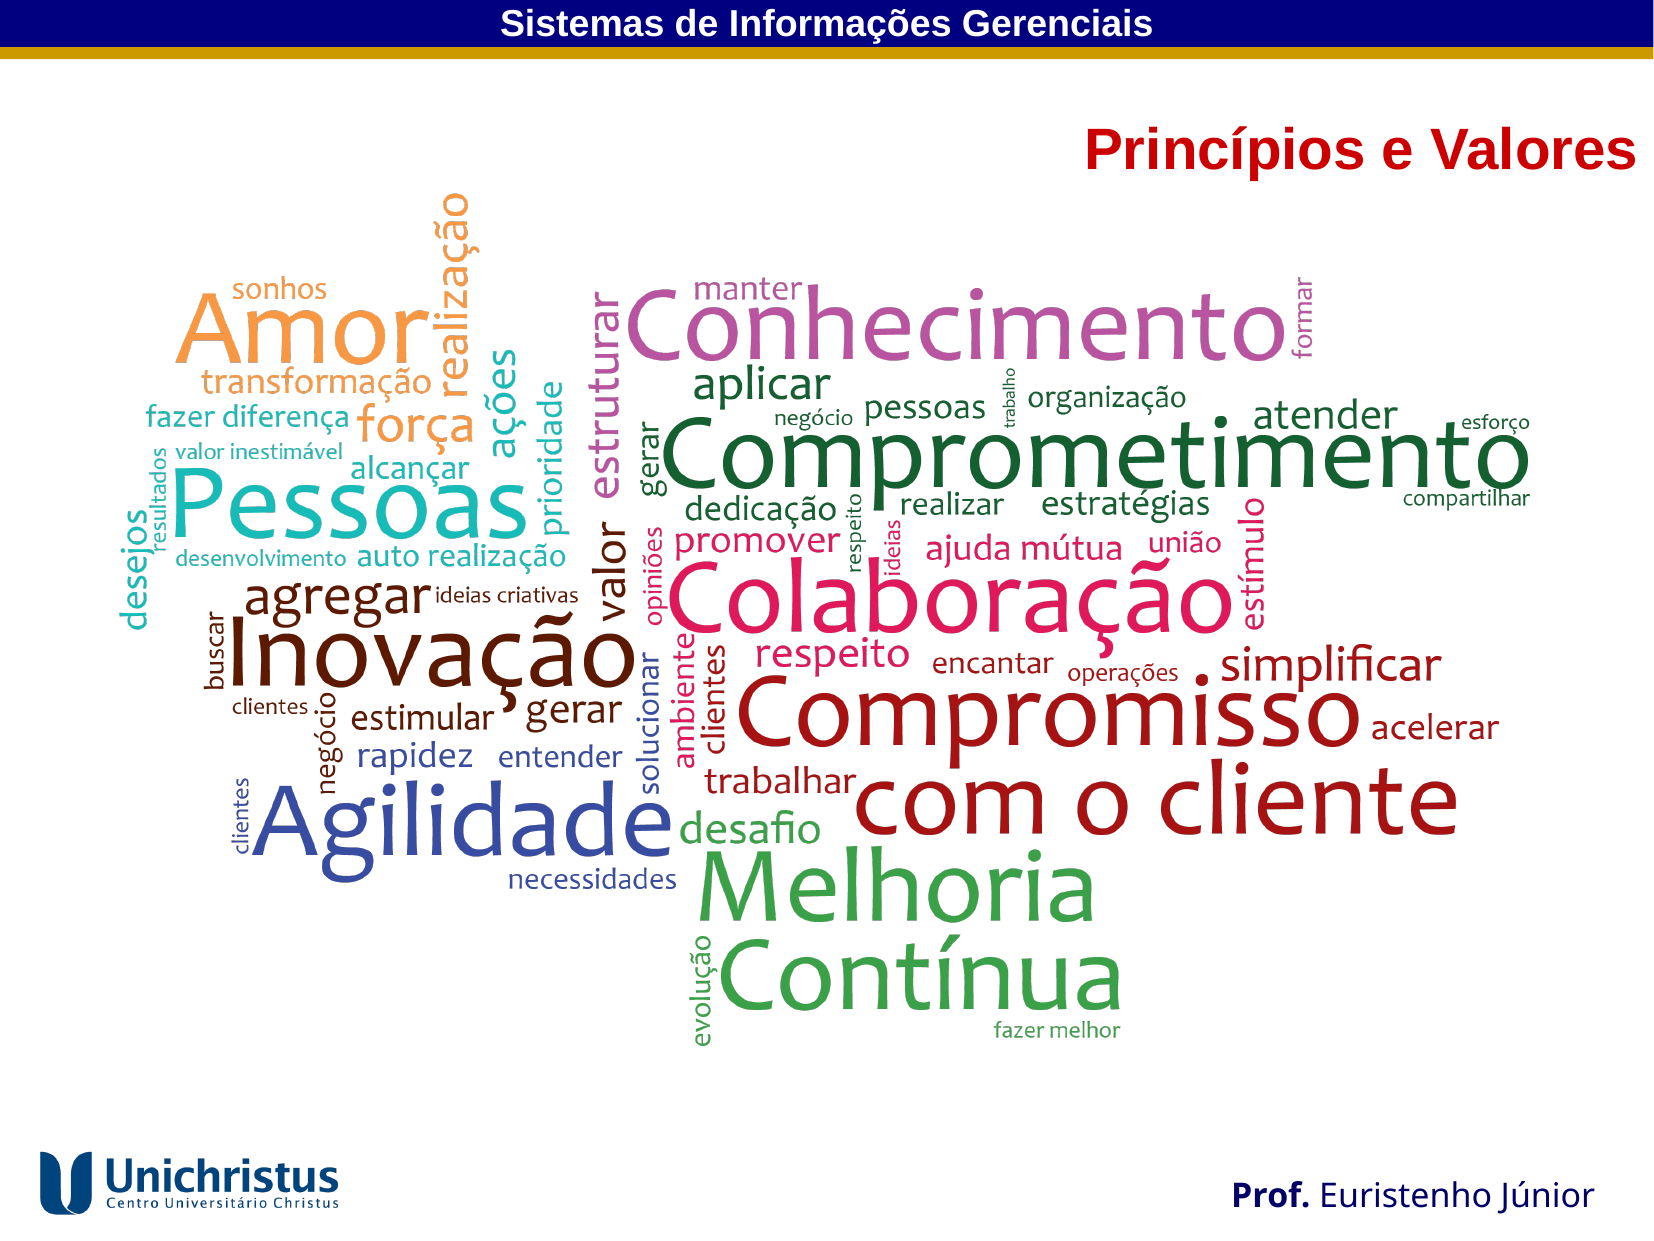

Sistemas de Informações Gerenciais
Princípios e Valores
Prof. Euristenho Júnior